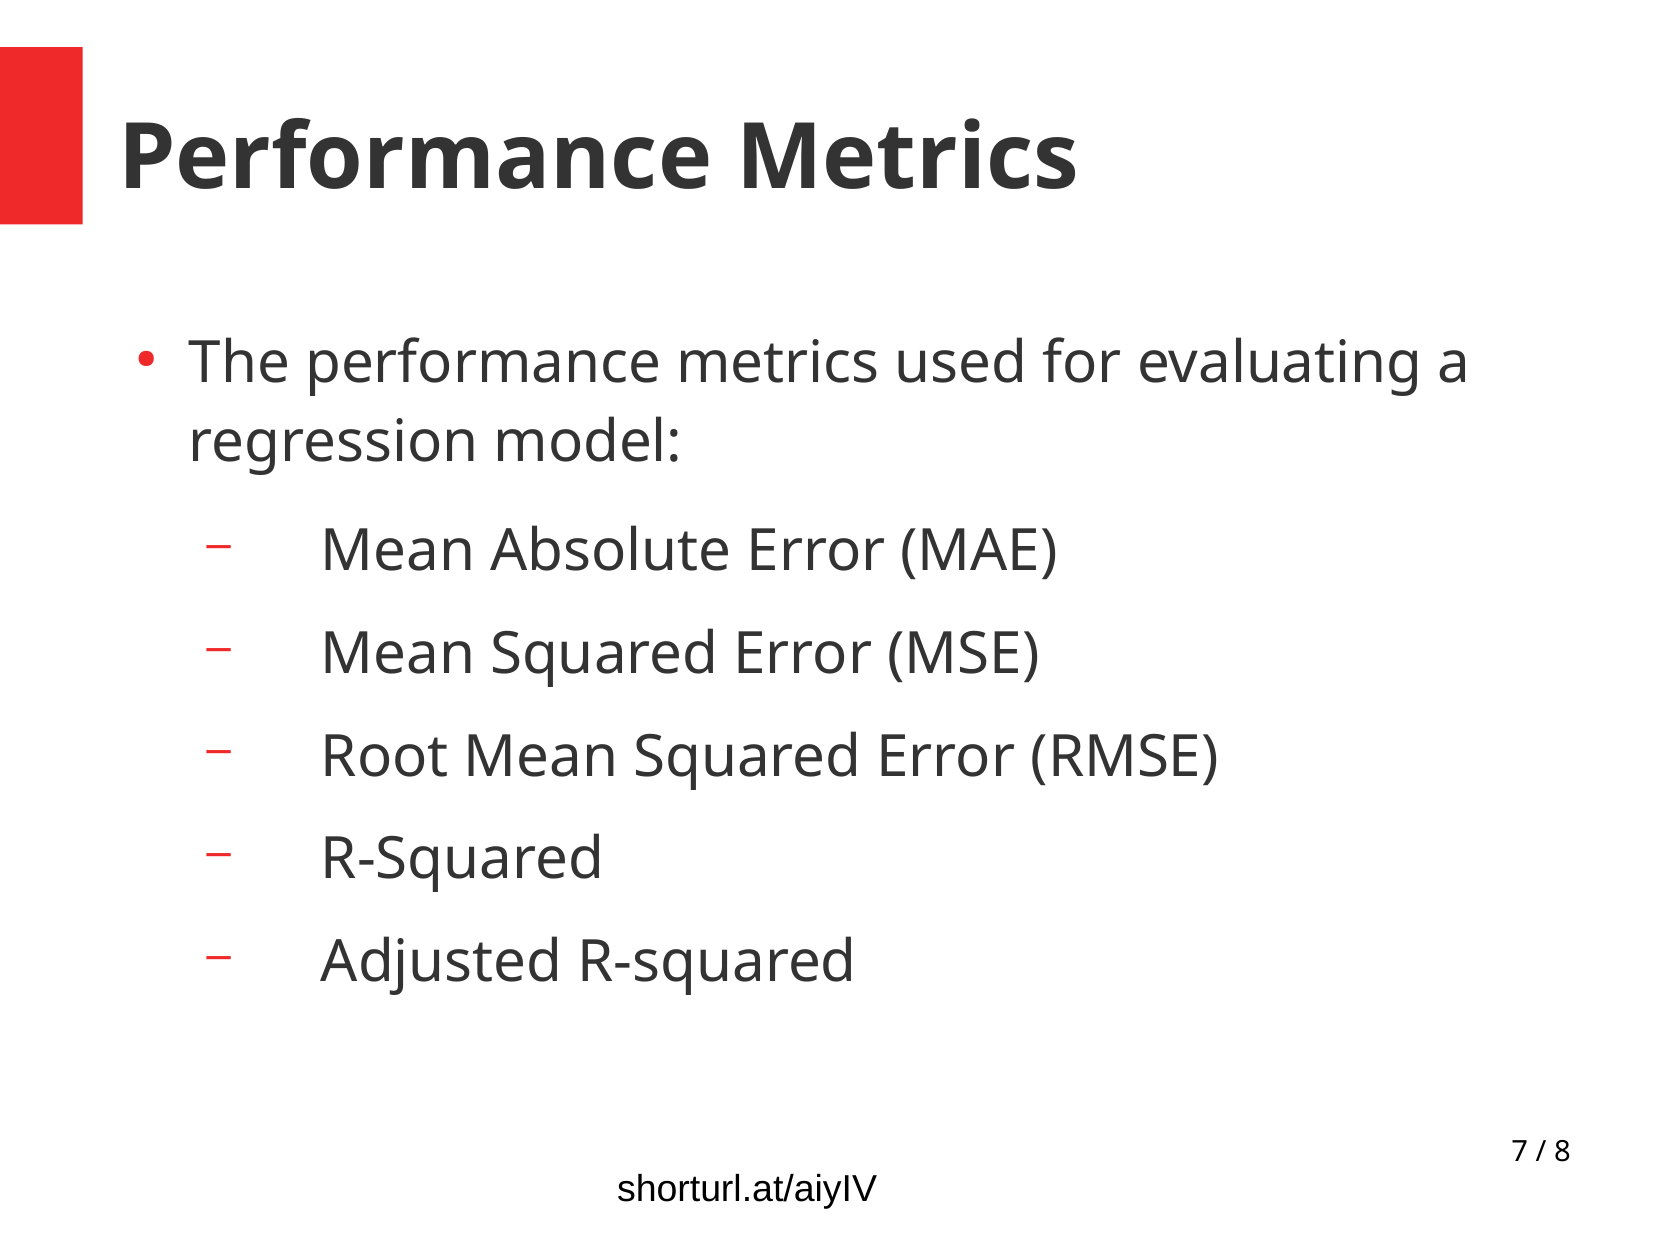

# Performance Metrics
The performance metrics used for evaluating a regression model:
 Mean Absolute Error (MAE)
 Mean Squared Error (MSE)
 Root Mean Squared Error (RMSE)
 R-Squared
 Adjusted R-squared
7
shorturl.at/aiyIV